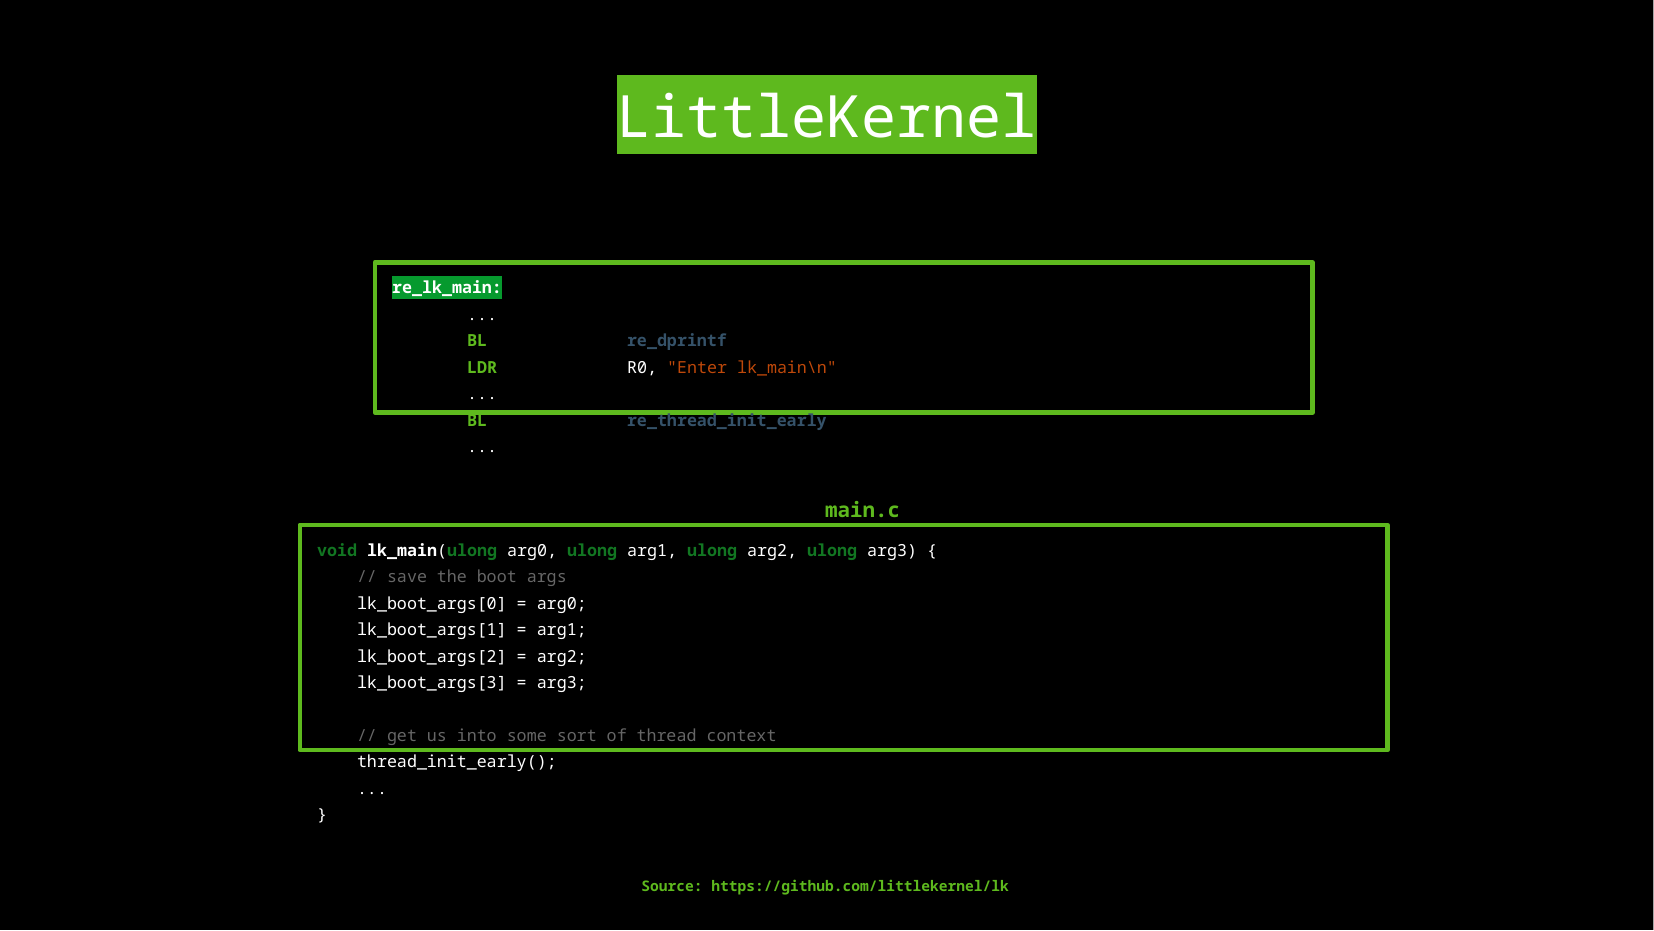

# LittleKernel
re_lk_main:
	...
	BL re_dprintf
	LDR R0, "Enter lk_main\n"
	...
	BL re_thread_init_early
	...
main.c
void lk_main(ulong arg0, ulong arg1, ulong arg2, ulong arg3) {
 // save the boot args
 lk_boot_args[0] = arg0;
 lk_boot_args[1] = arg1;
 lk_boot_args[2] = arg2;
 lk_boot_args[3] = arg3;
 // get us into some sort of thread context
 thread_init_early();
 ...
}
Source: https://github.com/littlekernel/lk